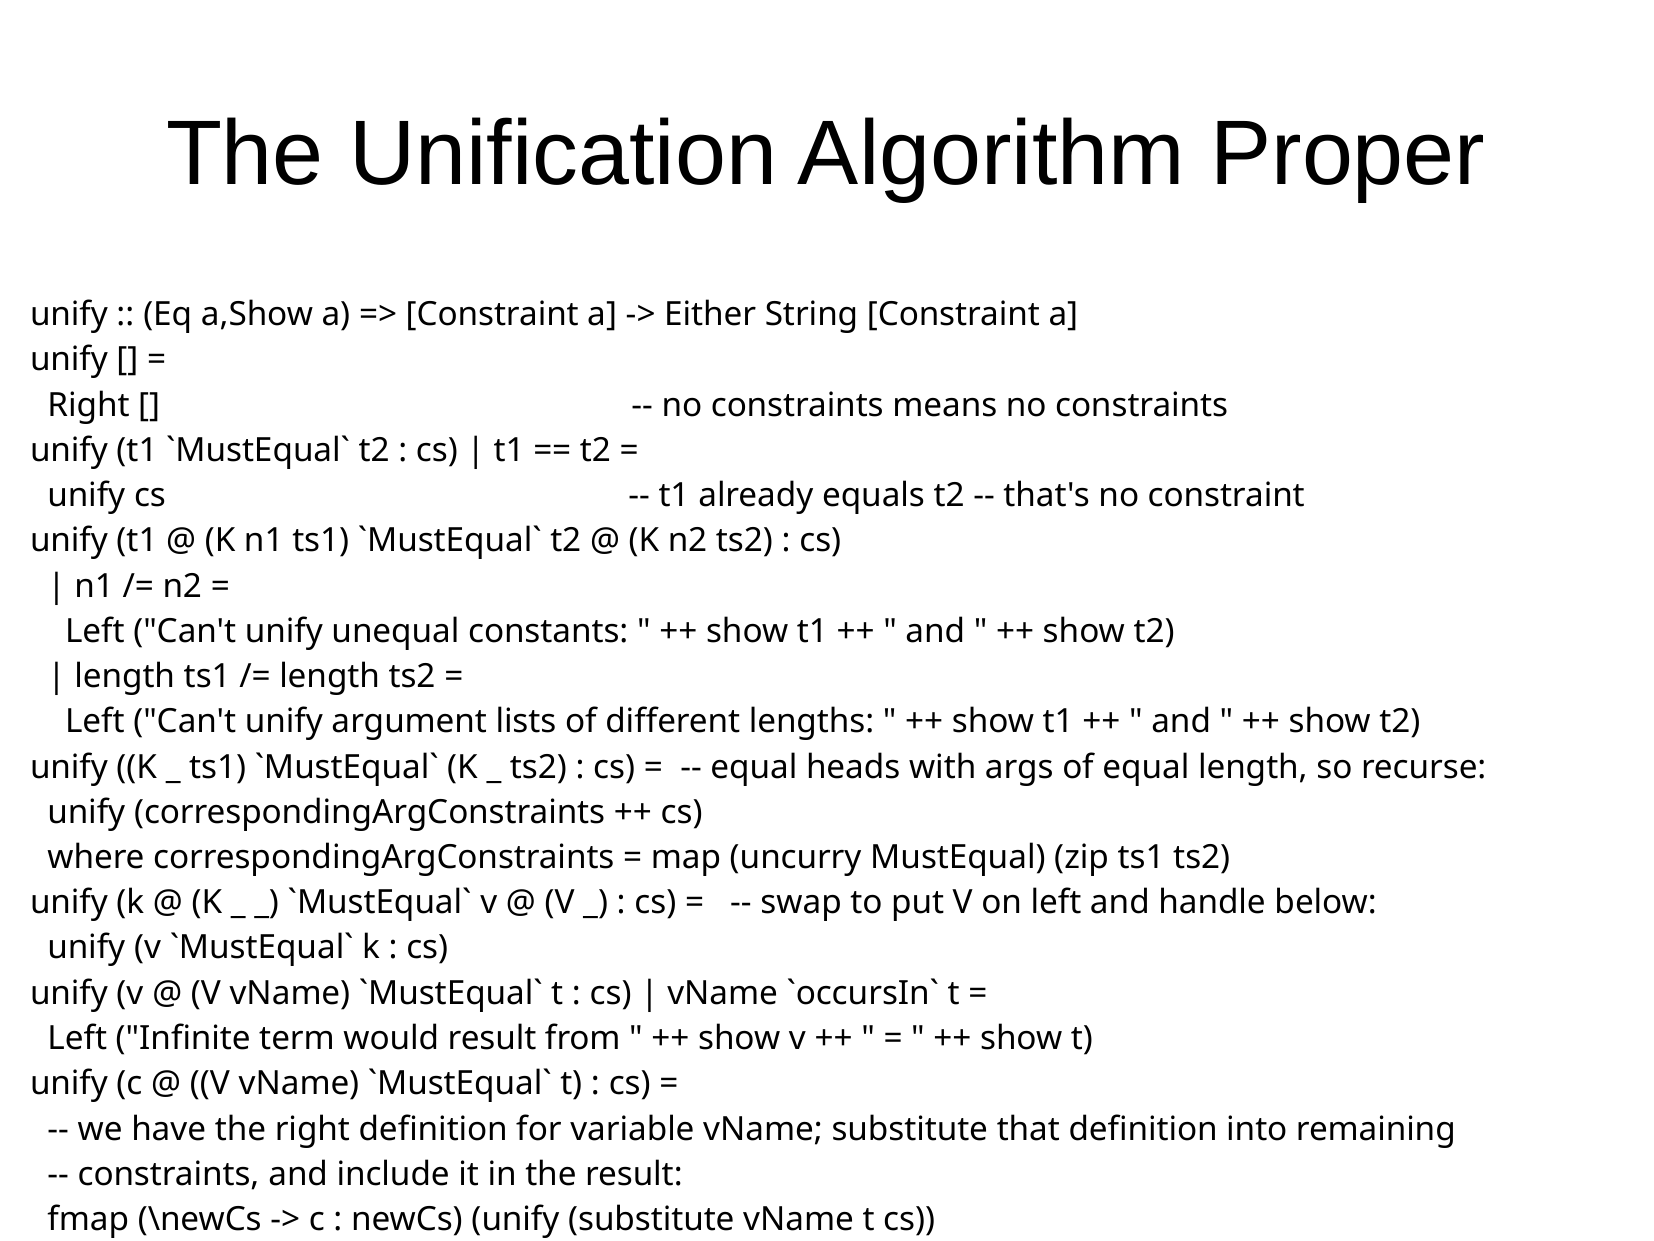

# The Unification Algorithm Proper
unify :: (Eq a,Show a) => [Constraint a] -> Either String [Constraint a]
unify [] =
 Right [] -- no constraints means no constraints
unify (t1 `MustEqual` t2 : cs) | t1 == t2 =
 unify cs -- t1 already equals t2 -- that's no constraint
unify (t1 @ (K n1 ts1) `MustEqual` t2 @ (K n2 ts2) : cs)
 | n1 /= n2 =
 Left ("Can't unify unequal constants: " ++ show t1 ++ " and " ++ show t2)
 | length ts1 /= length ts2 =
 Left ("Can't unify argument lists of different lengths: " ++ show t1 ++ " and " ++ show t2)
unify ((K _ ts1) `MustEqual` (K _ ts2) : cs) = -- equal heads with args of equal length, so recurse:
 unify (correspondingArgConstraints ++ cs)
 where correspondingArgConstraints = map (uncurry MustEqual) (zip ts1 ts2)
unify (k @ (K _ _) `MustEqual` v @ (V _) : cs) = -- swap to put V on left and handle below:
 unify (v `MustEqual` k : cs)
unify (v @ (V vName) `MustEqual` t : cs) | vName `occursIn` t =
 Left ("Infinite term would result from " ++ show v ++ " = " ++ show t)
unify (c @ ((V vName) `MustEqual` t) : cs) =
 -- we have the right definition for variable vName; substitute that definition into remaining
 -- constraints, and include it in the result:
 fmap (\newCs -> c : newCs) (unify (substitute vName t cs))